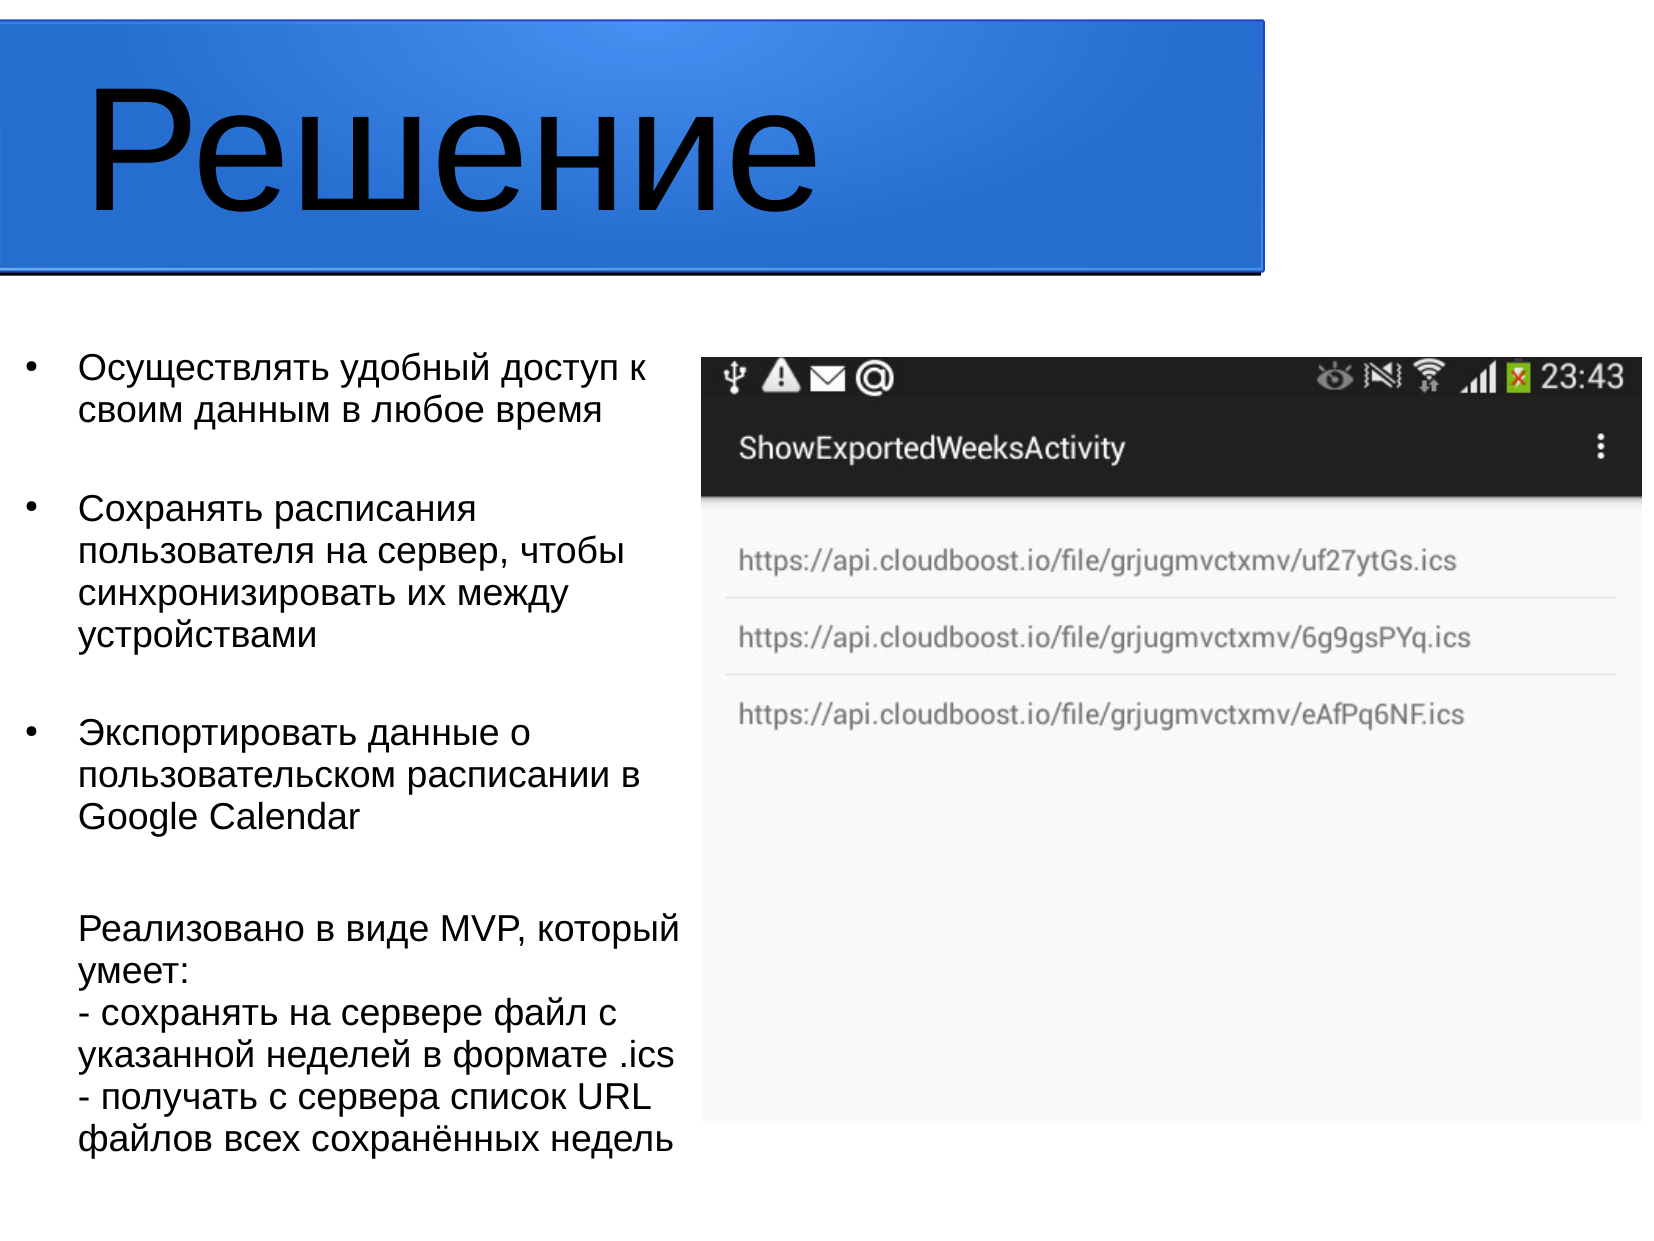

# Решение
Осуществлять удобный доступ к своим данным в любое время
Сохранять расписания пользователя на сервер, чтобы синхронизировать их между устройствами
Экспортировать данные о пользовательском расписании в Google Calendar
Реализовано в виде MVP, который умеет:
- сохранять на сервере файл с указанной неделей в формате .ics
- получать с сервера список URL файлов всех сохранённых недель